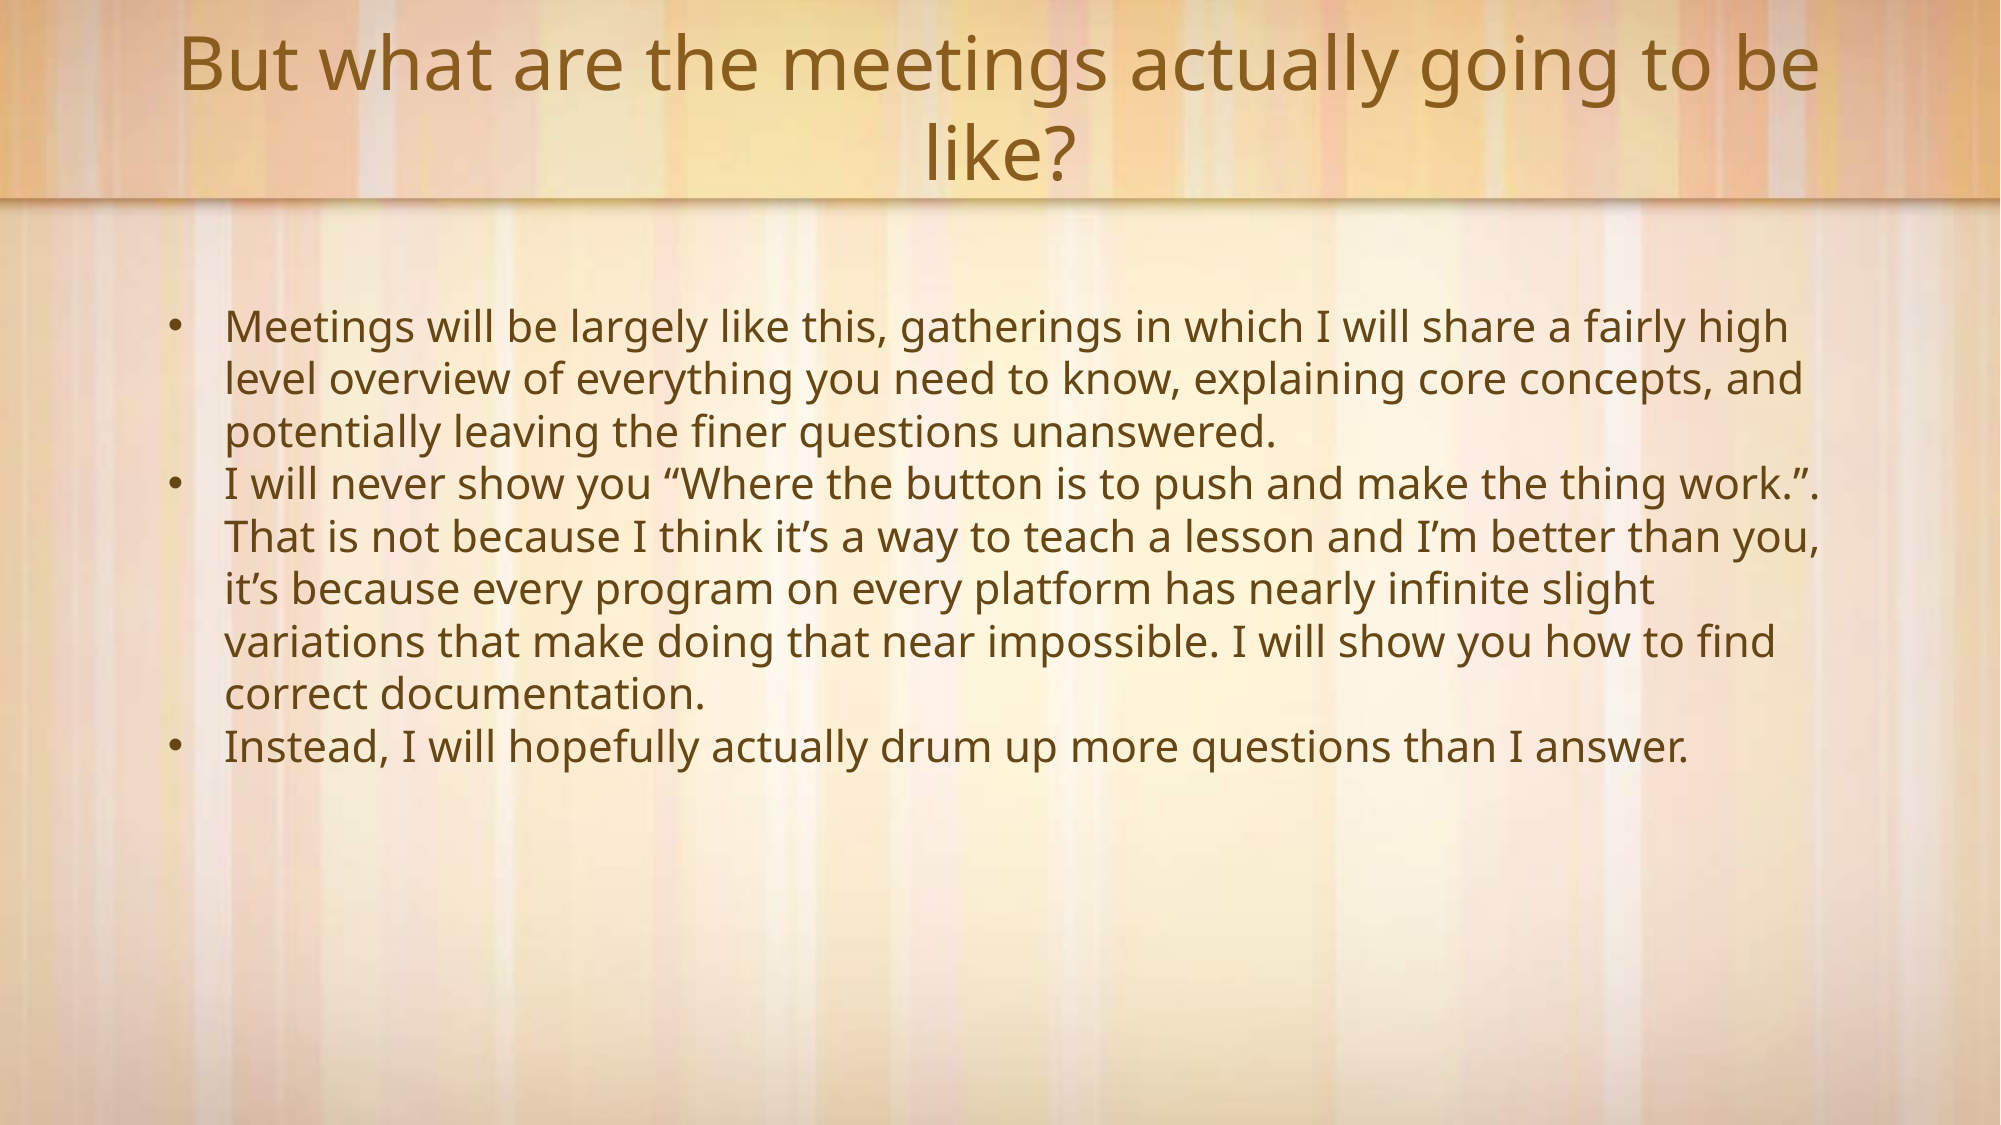

But what are the meetings actually going to be like?
# Meetings will be largely like this, gatherings in which I will share a fairly high level overview of everything you need to know, explaining core concepts, and potentially leaving the finer questions unanswered.
I will never show you “Where the button is to push and make the thing work.”. That is not because I think it’s a way to teach a lesson and I’m better than you, it’s because every program on every platform has nearly infinite slight variations that make doing that near impossible. I will show you how to find correct documentation.
Instead, I will hopefully actually drum up more questions than I answer.